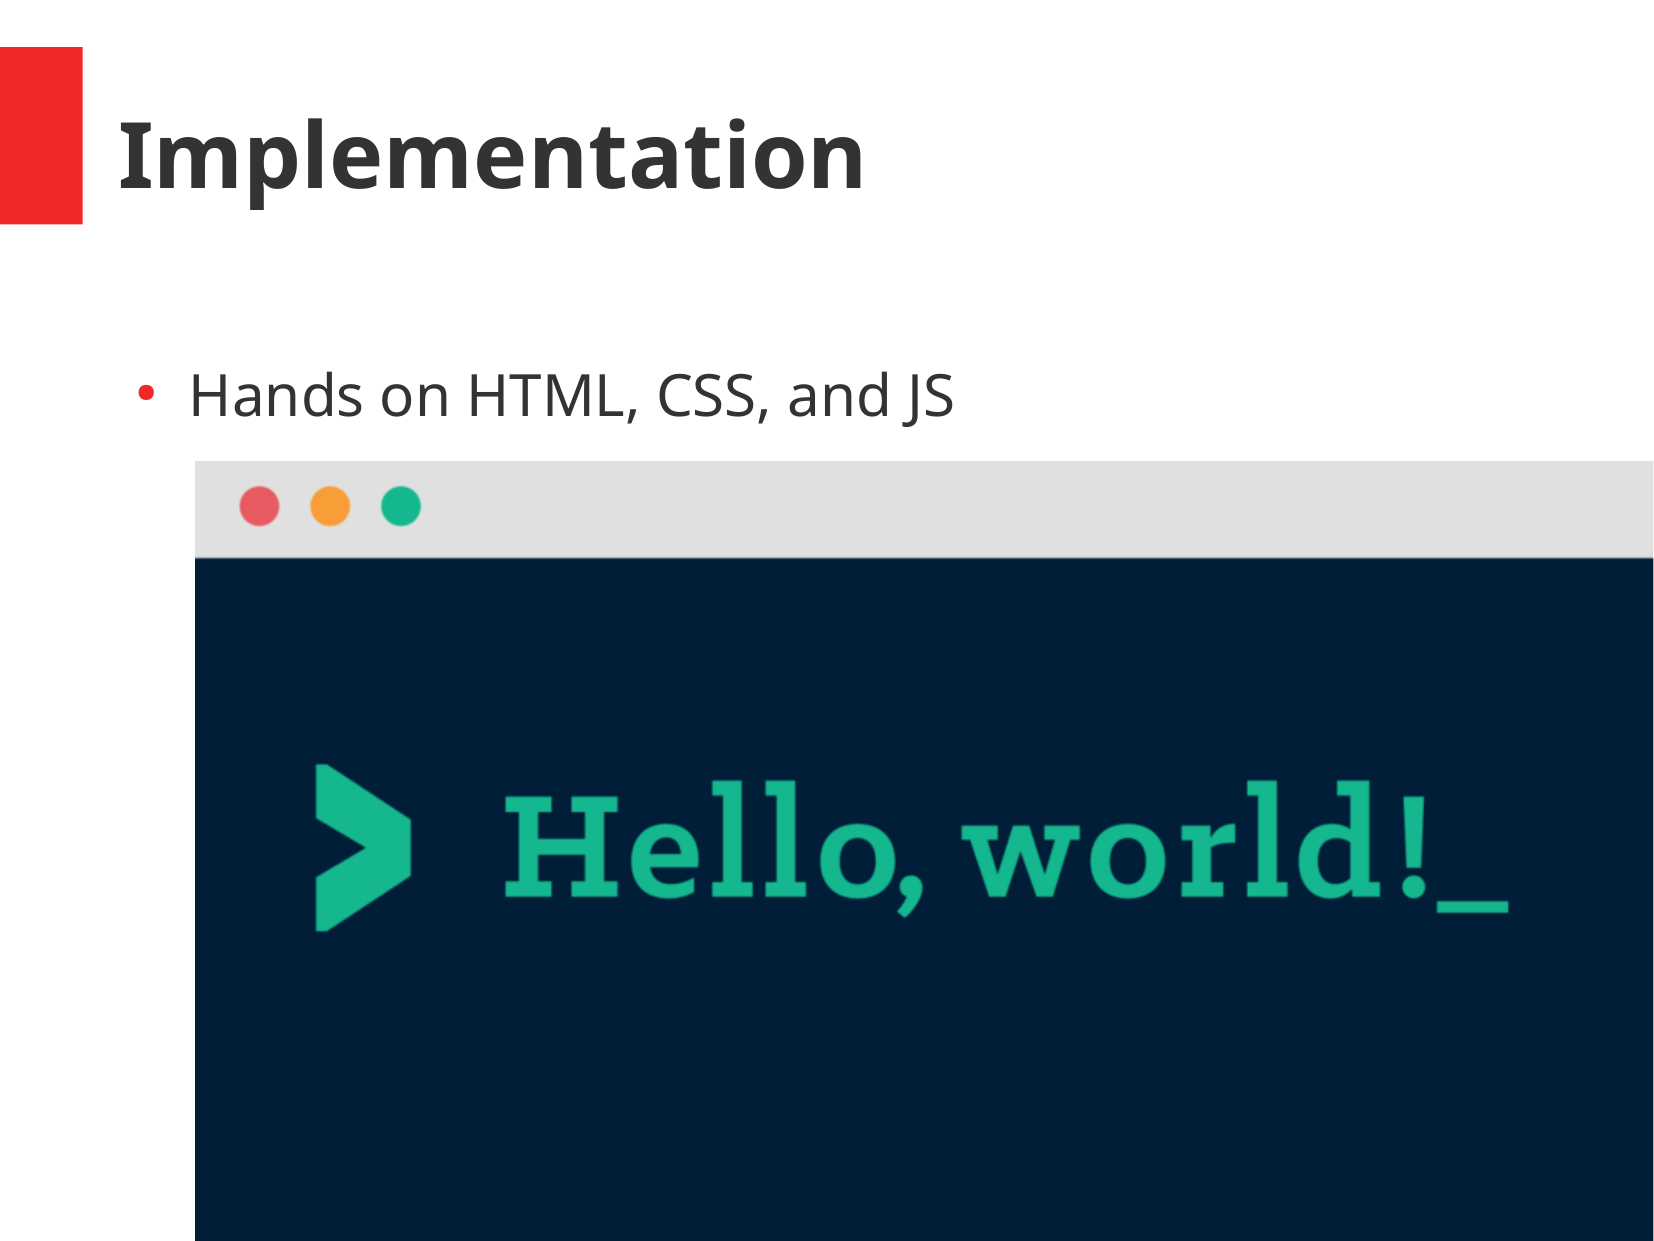

# Implementation
Hands on HTML, CSS, and JS
13